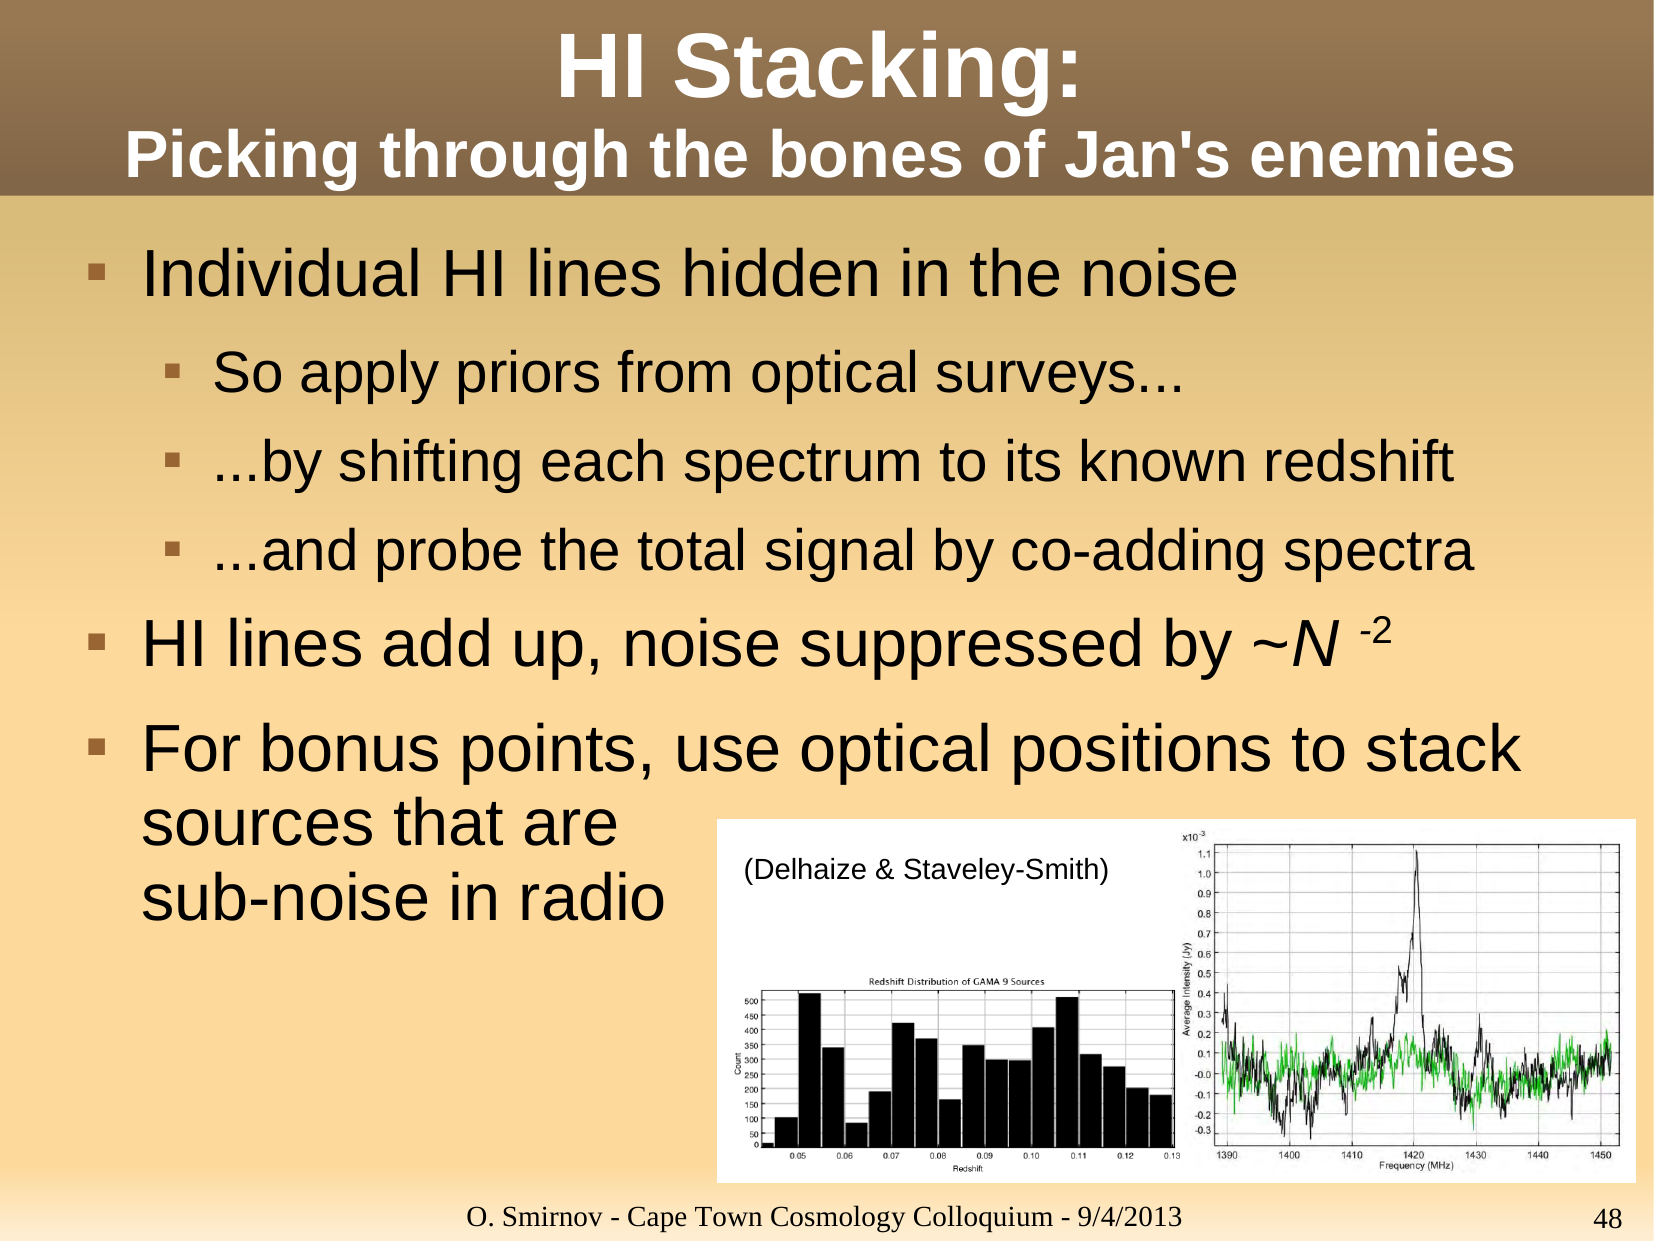

# HI Stacking: Picking through the bones of Jan's enemies
Individual HI lines hidden in the noise
So apply priors from optical surveys...
...by shifting each spectrum to its known redshift
...and probe the total signal by co-adding spectra
HI lines add up, noise suppressed by ~N -2
For bonus points, use optical positions to stack sources that are
sub-noise in radio
(Delhaize & Staveley-Smith)
O. Smirnov - Cape Town Cosmology Colloquium - 9/4/2013
48